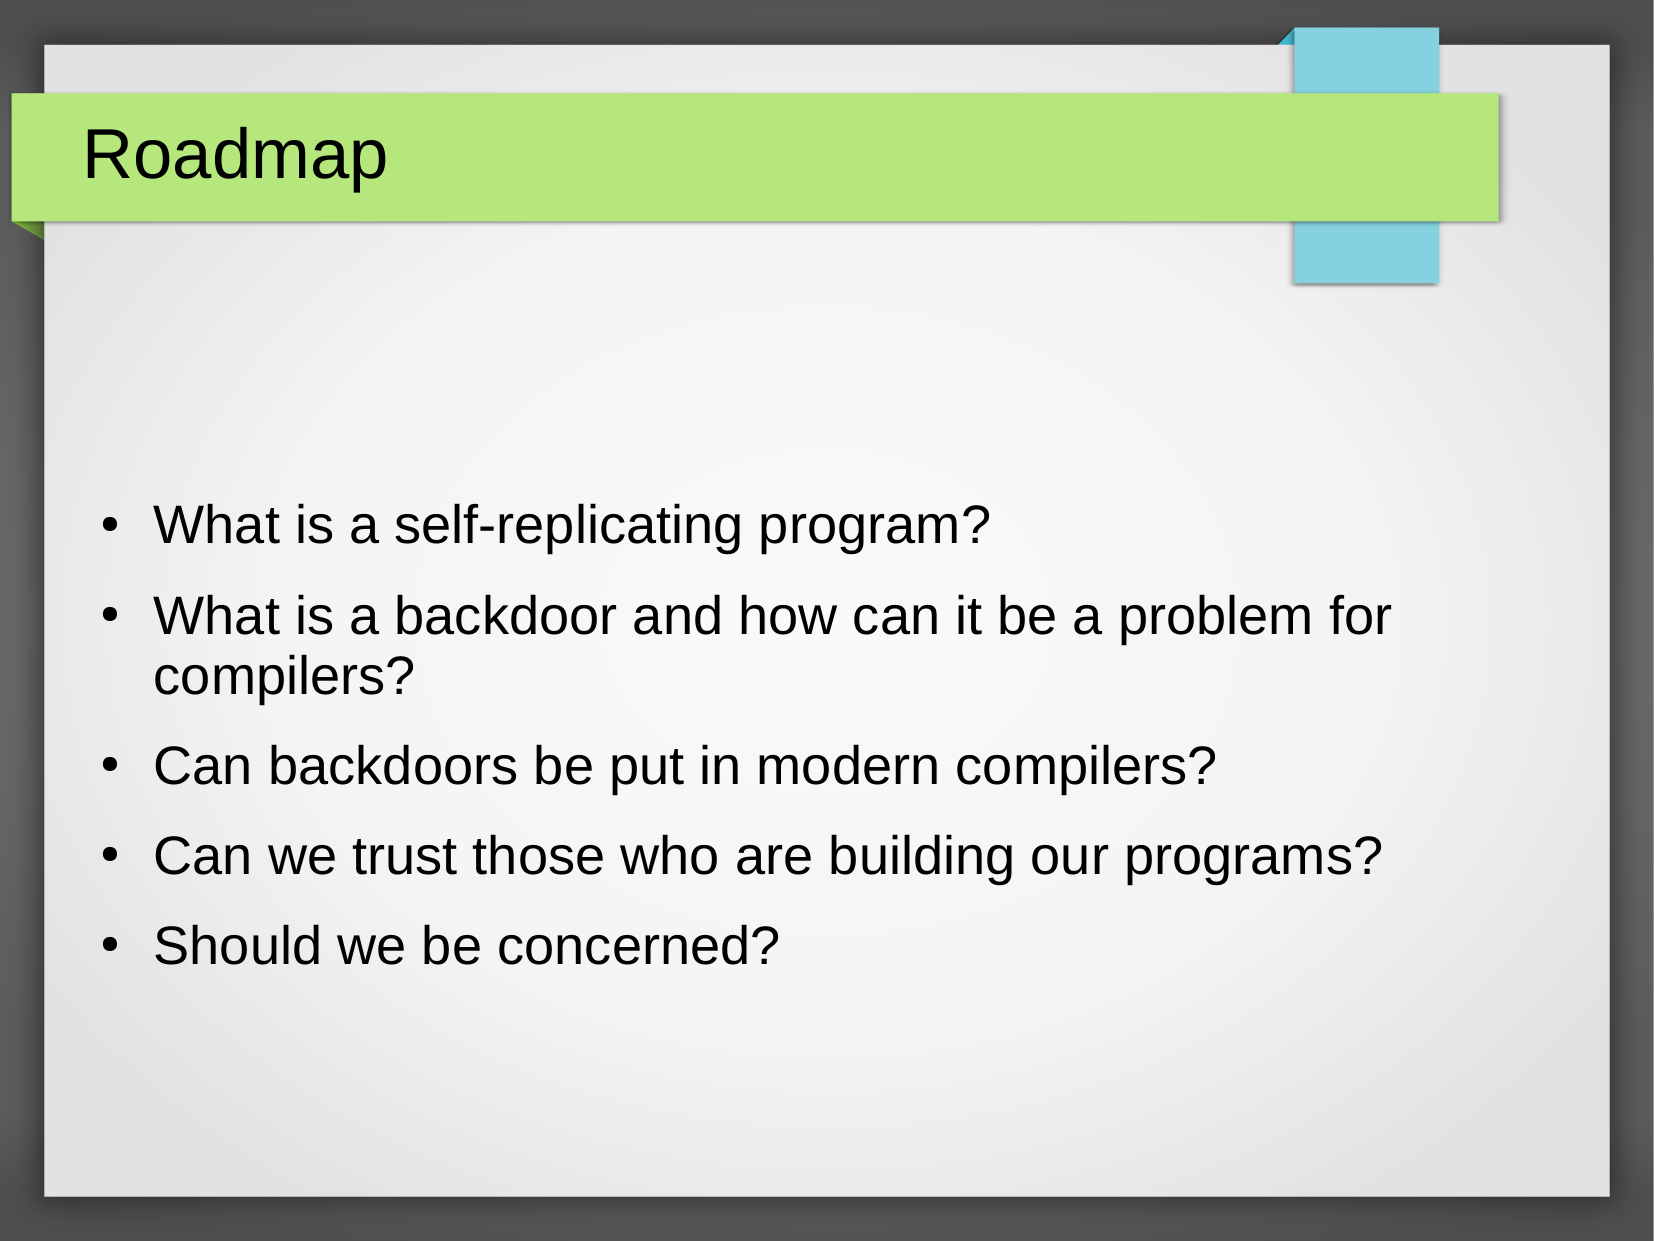

# Roadmap
What is a self-replicating program?
What is a backdoor and how can it be a problem for compilers?
Can backdoors be put in modern compilers?
Can we trust those who are building our programs?
Should we be concerned?